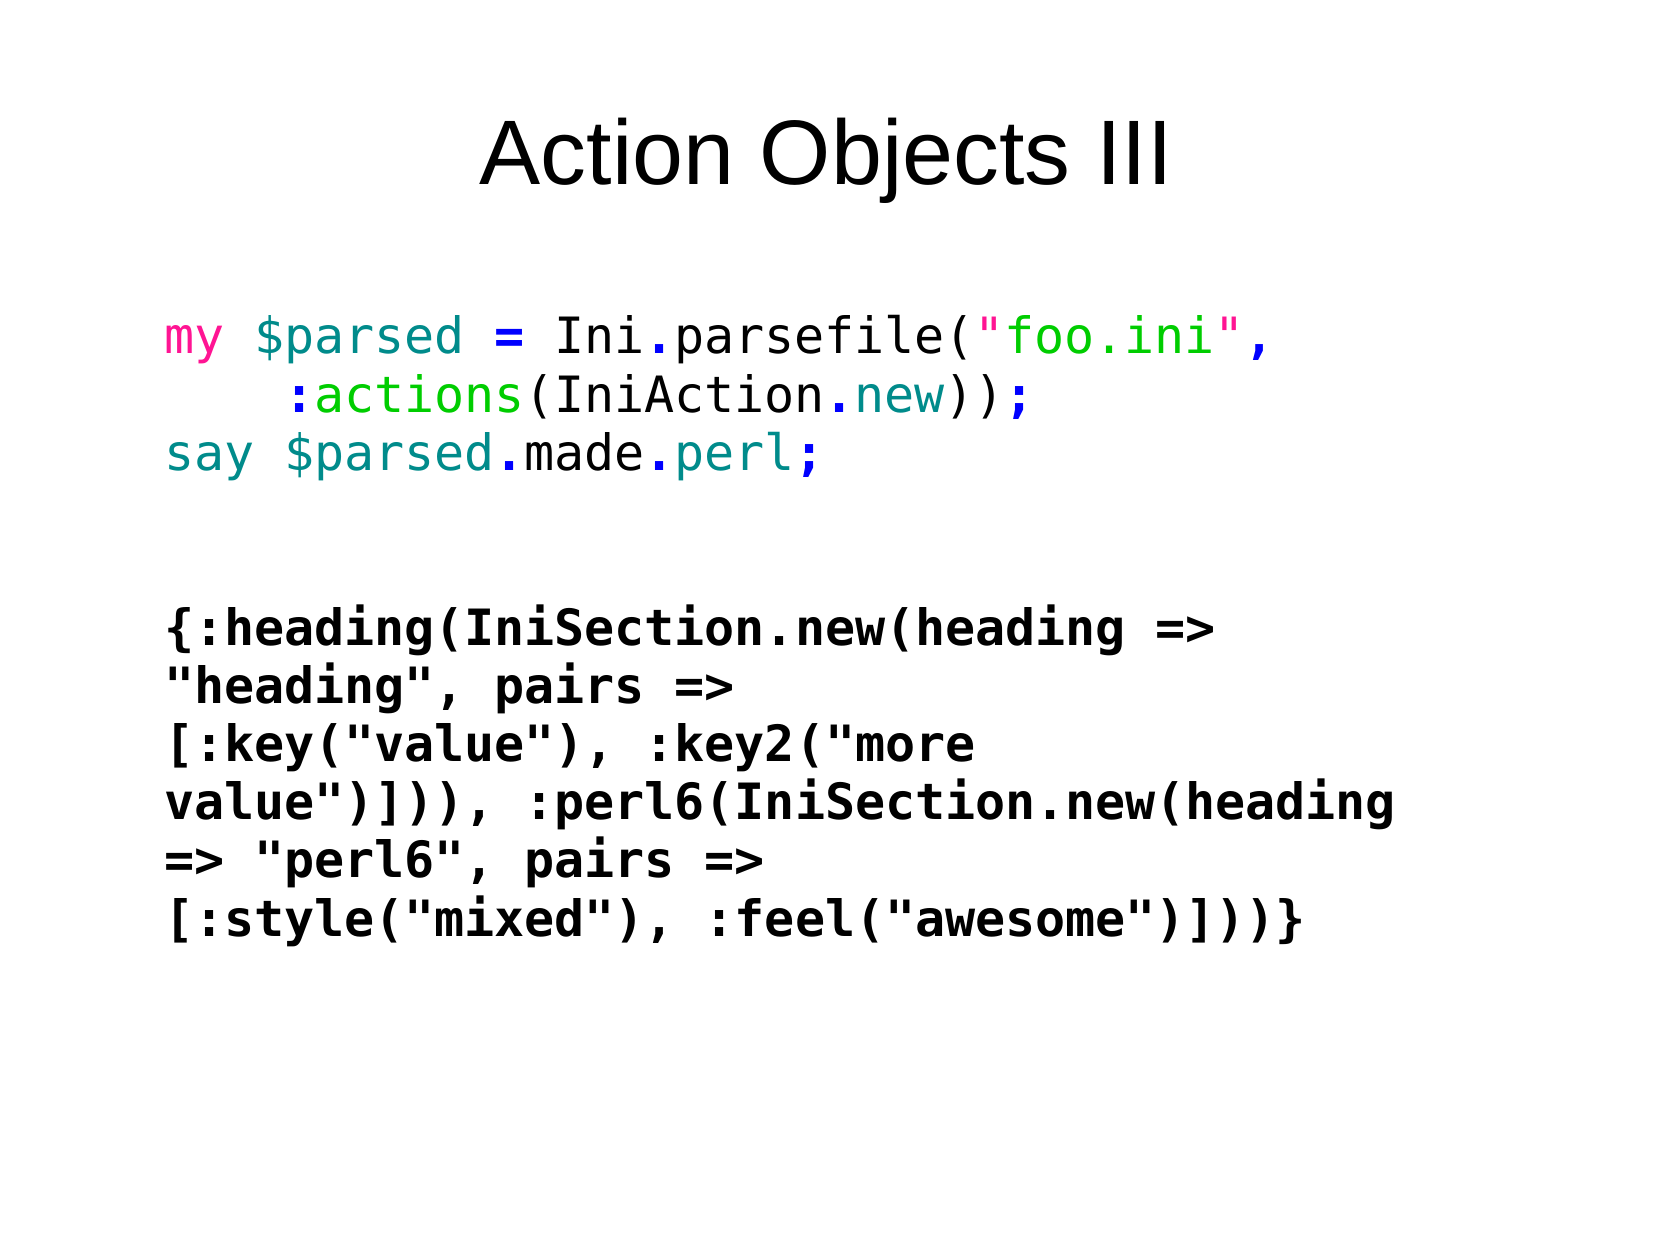

# Action Objects III
my $parsed = Ini.parsefile("foo.ini",
 :actions(IniAction.new));
say $parsed.made.perl;
{:heading(IniSection.new(heading => "heading", pairs => [:key("value"), :key2("more value")])), :perl6(IniSection.new(heading => "perl6", pairs => [:style("mixed"), :feel("awesome")]))}